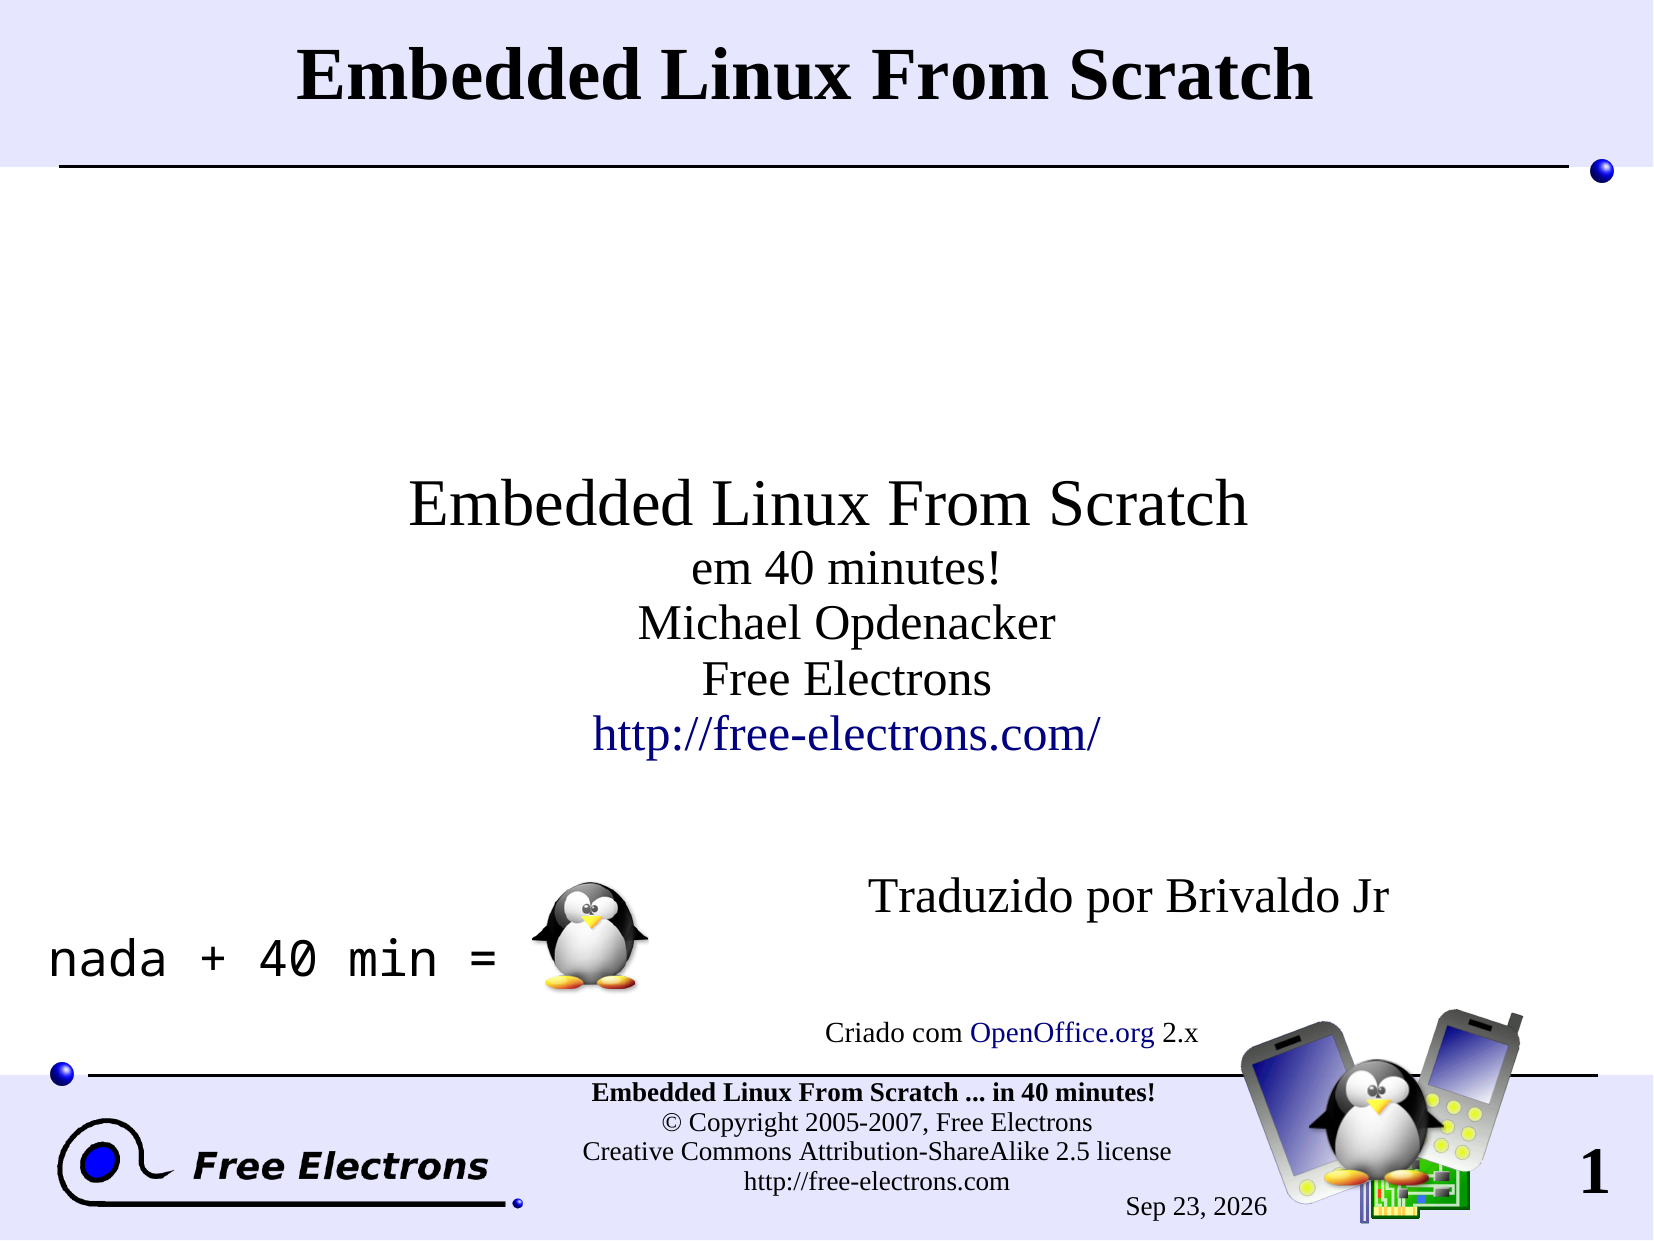

# Embedded Linux From Scratch
Embedded Linux From Scratch
em 40 minutes!
Michael Opdenacker
Free Electrons
http://free-electrons.com/
Traduzido por Brivaldo Jr
nada + 40 min =
Criado com OpenOffice.org 2.x